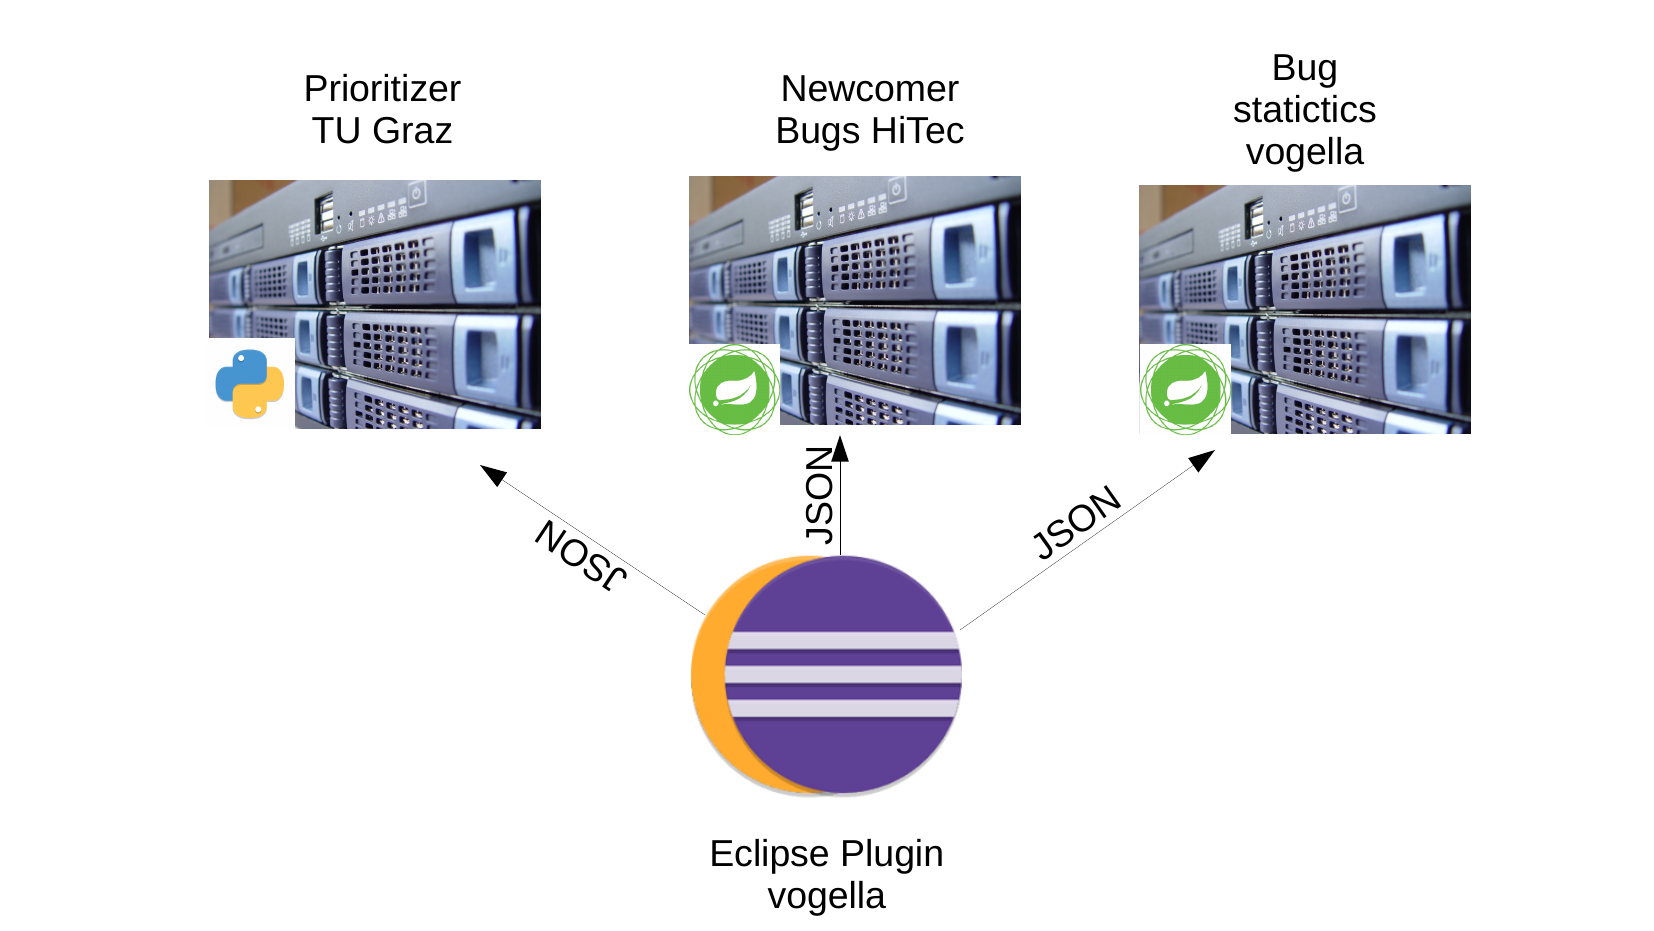

Bug statictics vogella
Prioritizer TU Graz
Newcomer Bugs HiTec
JSON
JSON
JSON
Eclipse Plugin vogella